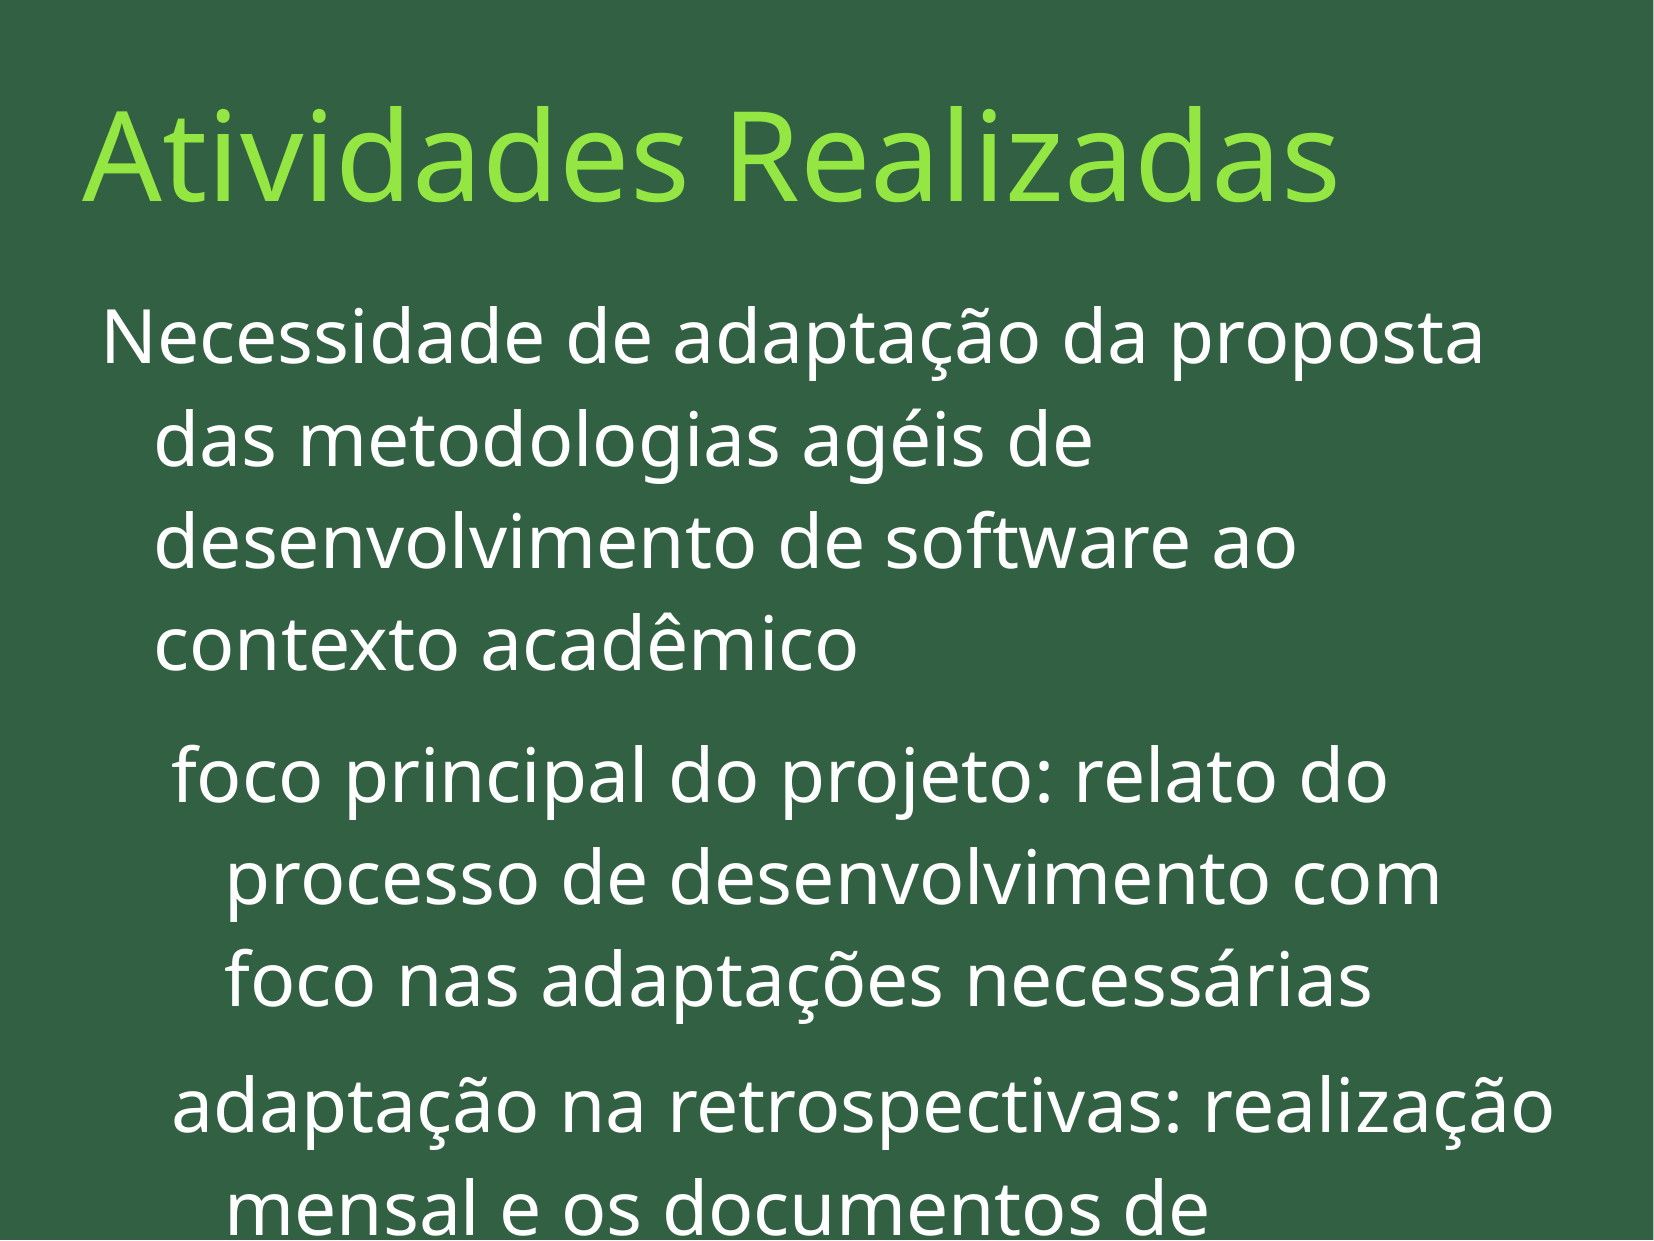

# Atividades Realizadas
Necessidade de adaptação da proposta das metodologias agéis de desenvolvimento de software ao contexto acadêmico
foco principal do projeto: relato do processo de desenvolvimento com foco nas adaptações necessárias
adaptação na retrospectivas: realização mensal e os documentos de acompanhamento se basearão nelas